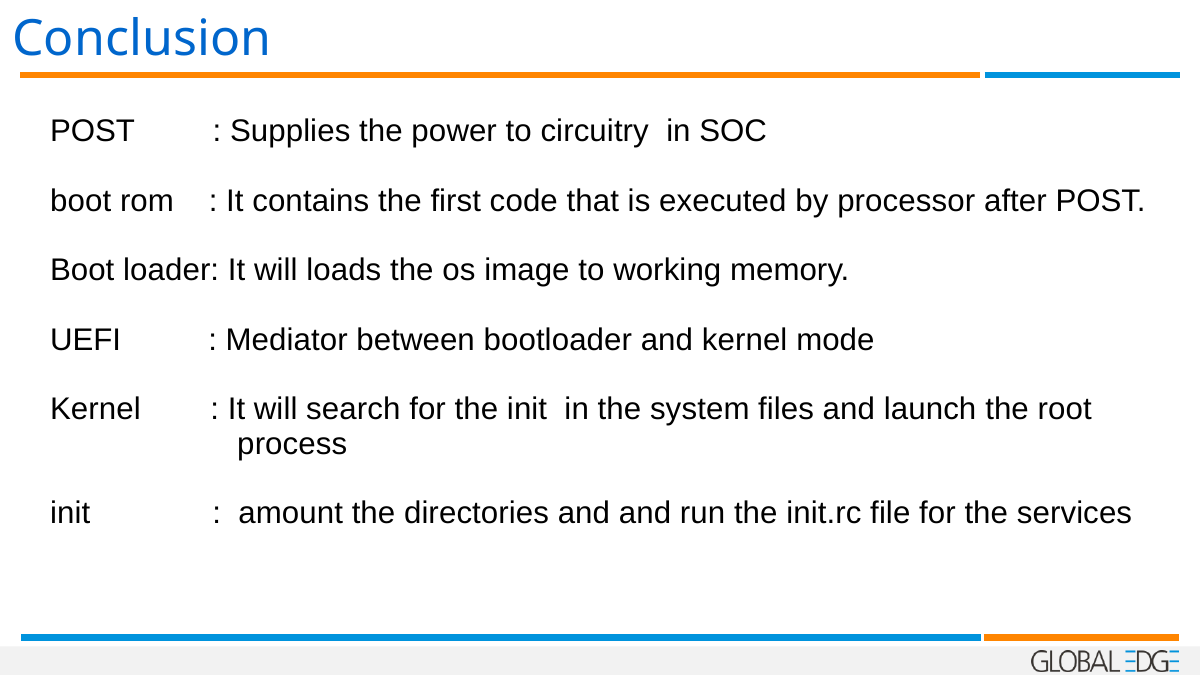

# Conclusion
POST : Supplies the power to circuitry in SOC
boot rom : It contains the first code that is executed by processor after POST.
Boot loader: It will loads the os image to working memory.
UEFI : Mediator between bootloader and kernel mode
Kernel : It will search for the init in the system files and launch the root 		 process
init : amount the directories and and run the init.rc file for the services